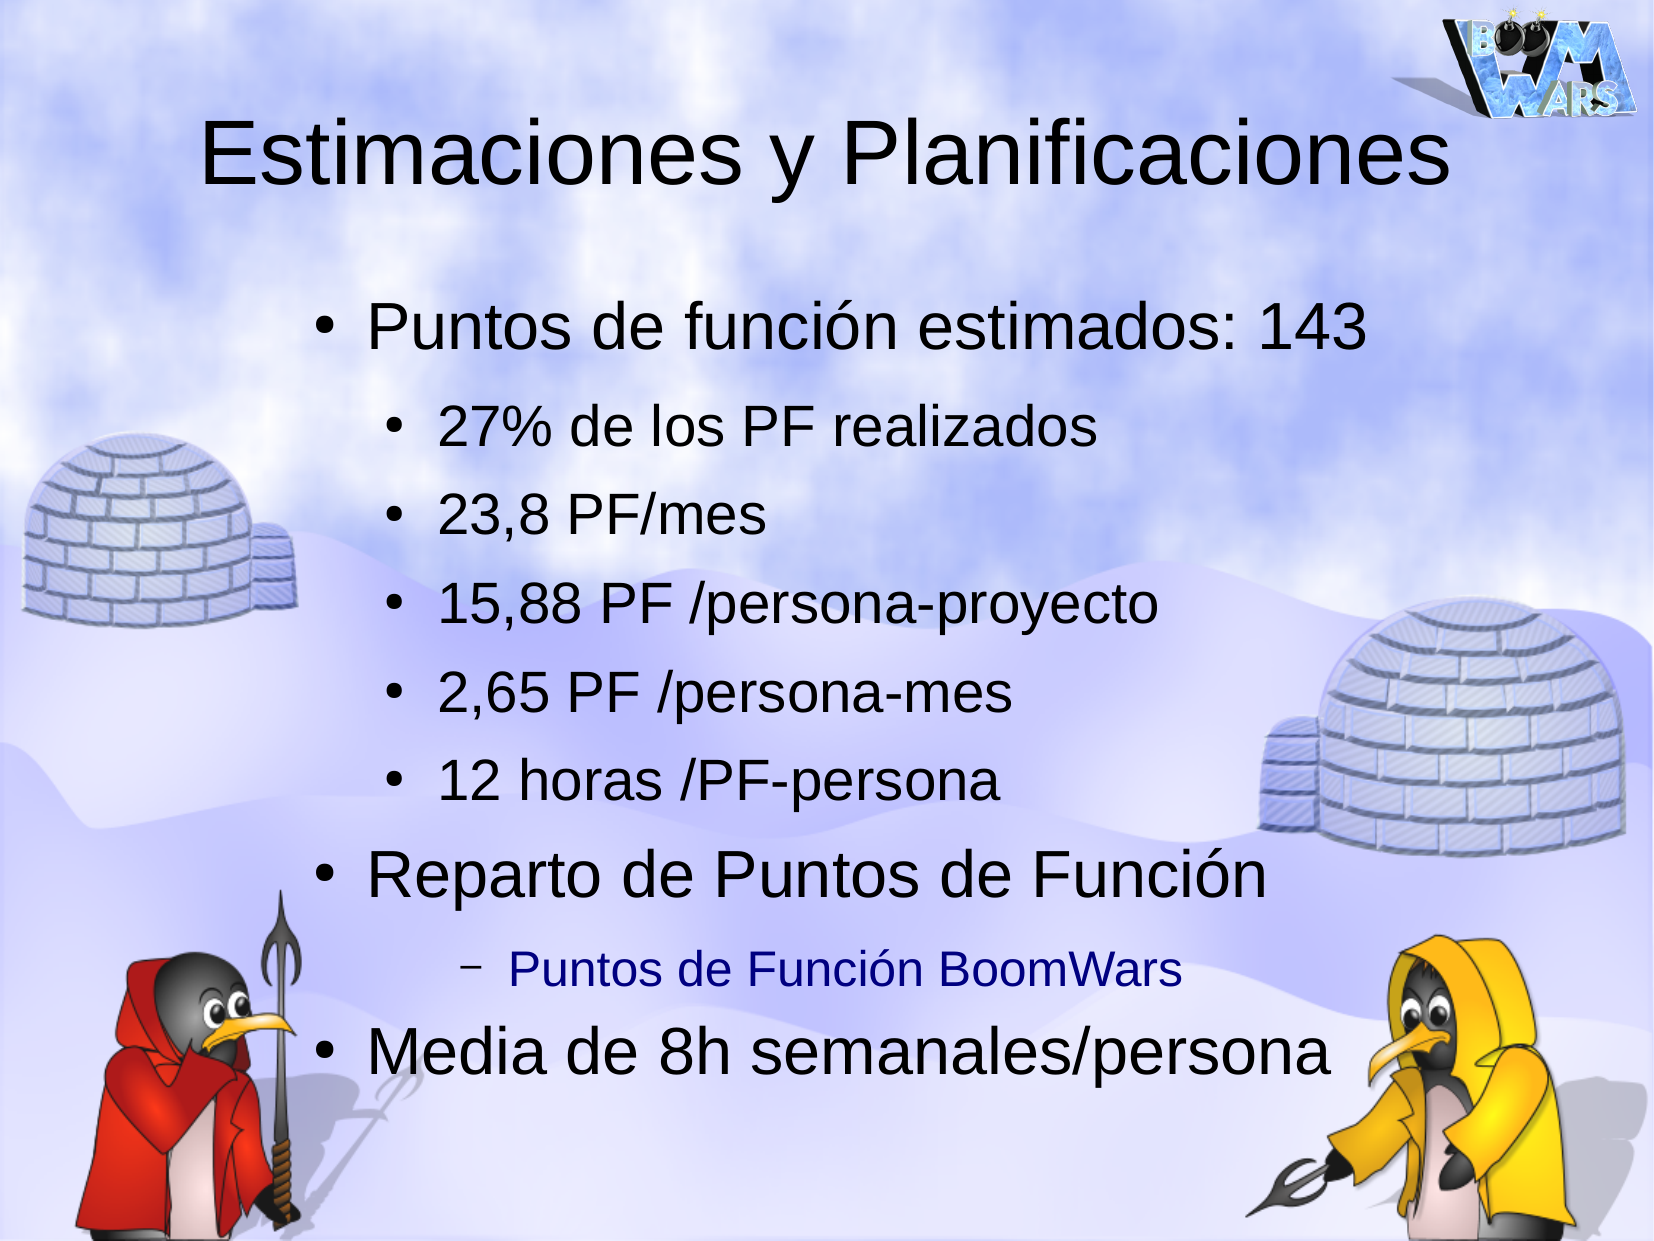

# Estimaciones y Planificaciones
Puntos de función estimados: 143
27% de los PF realizados
23,8 PF/mes
15,88 PF /persona-proyecto
2,65 PF /persona-mes
12 horas /PF-persona
Reparto de Puntos de Función
Puntos de Función BoomWars
Media de 8h semanales/persona